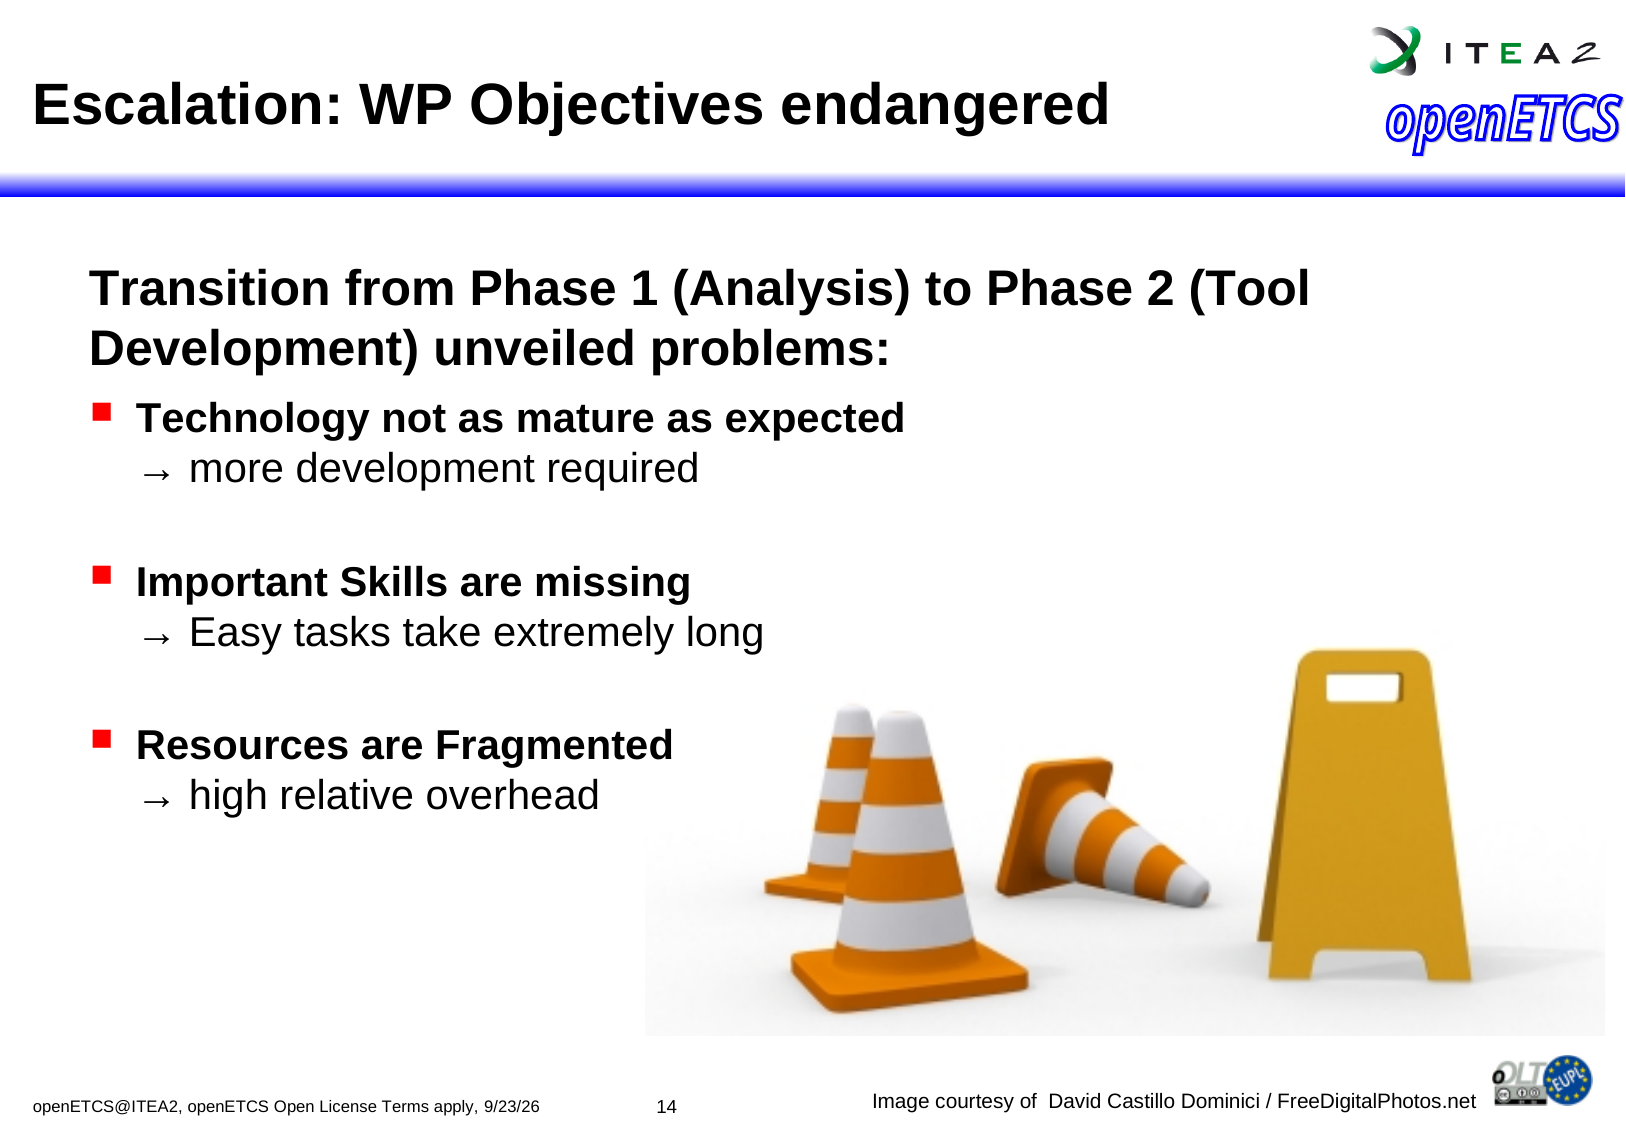

# Escalation: WP Objectives endangered
Transition from Phase 1 (Analysis) to Phase 2 (Tool Development) unveiled problems:
Technology not as mature as expected
→ more development required
Important Skills are missing
→ Easy tasks take extremely long
Resources are Fragmented
→ high relative overhead
Image courtesy of David Castillo Dominici / FreeDigitalPhotos.net